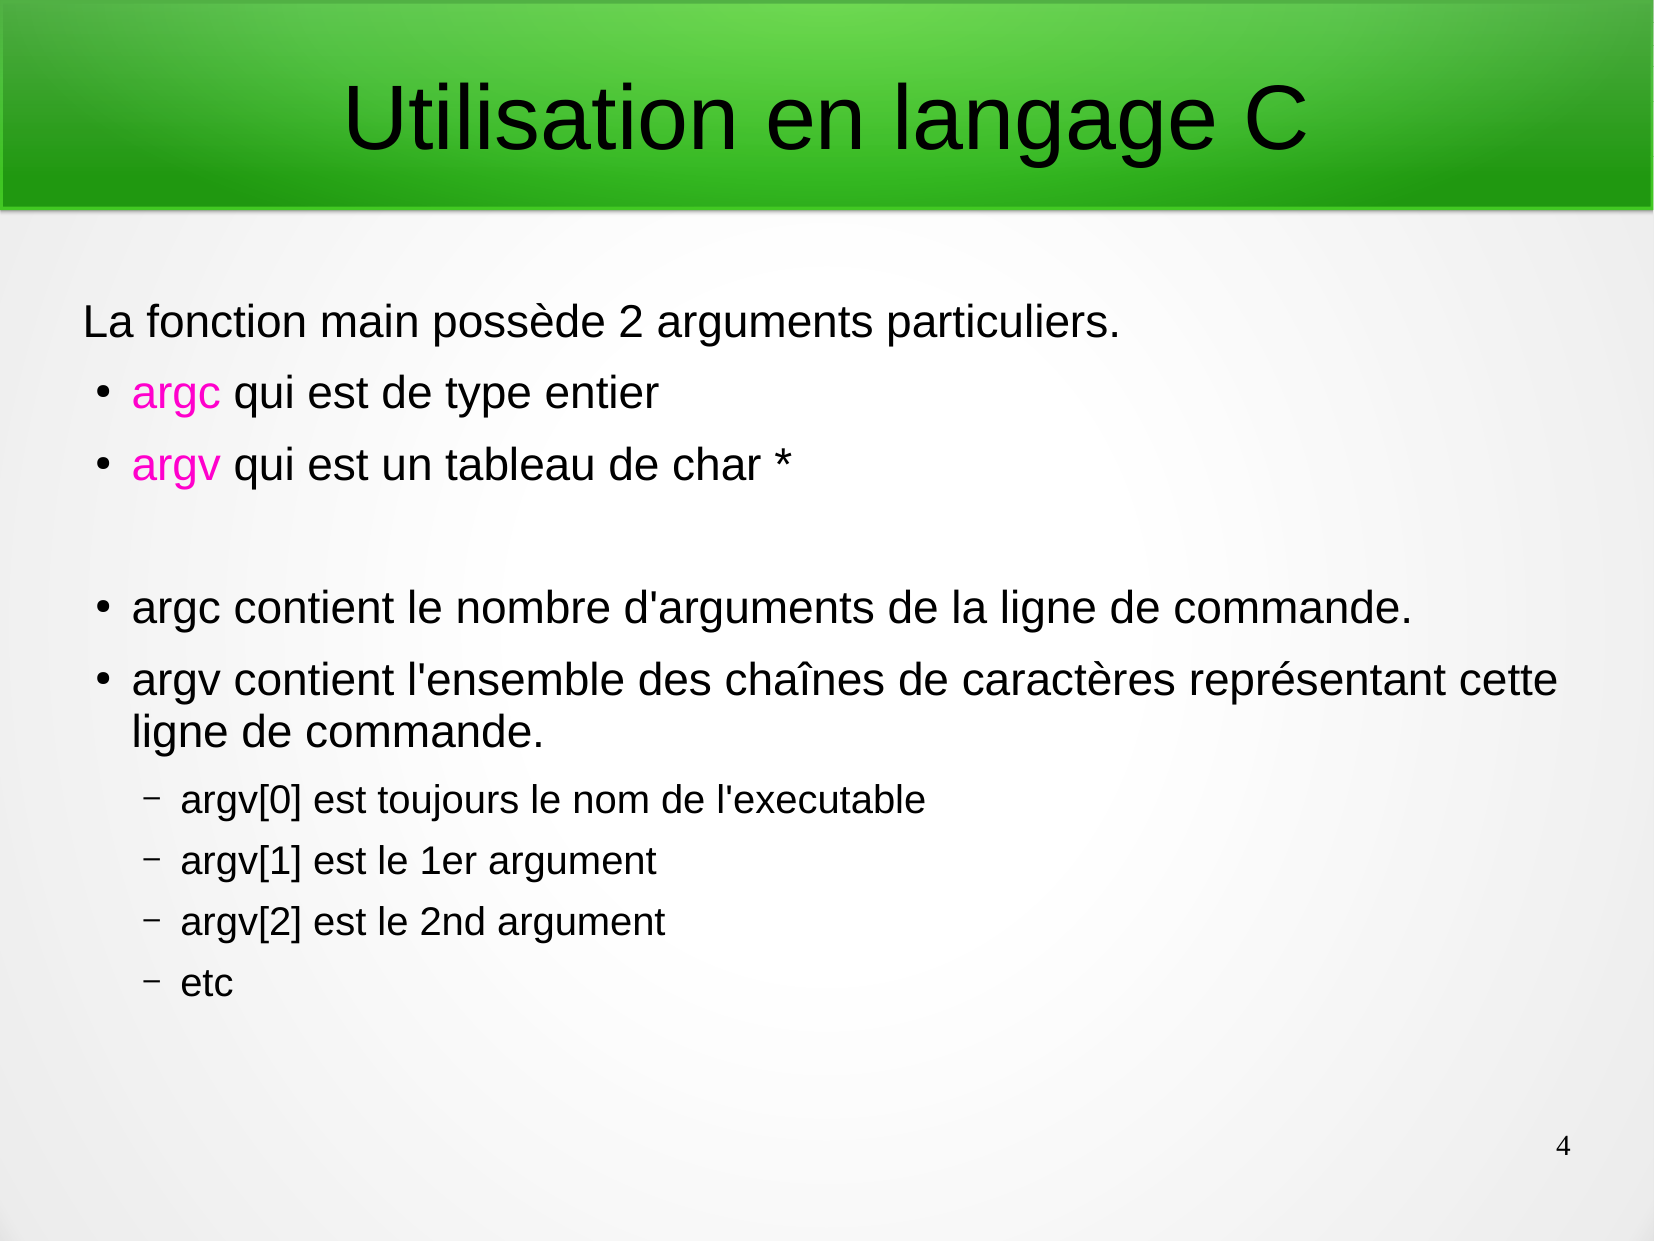

# Utilisation en langage C
La fonction main possède 2 arguments particuliers.
argc qui est de type entier
argv qui est un tableau de char *
argc contient le nombre d'arguments de la ligne de commande.
argv contient l'ensemble des chaînes de caractères représentant cette ligne de commande.
argv[0] est toujours le nom de l'executable
argv[1] est le 1er argument
argv[2] est le 2nd argument
etc
4